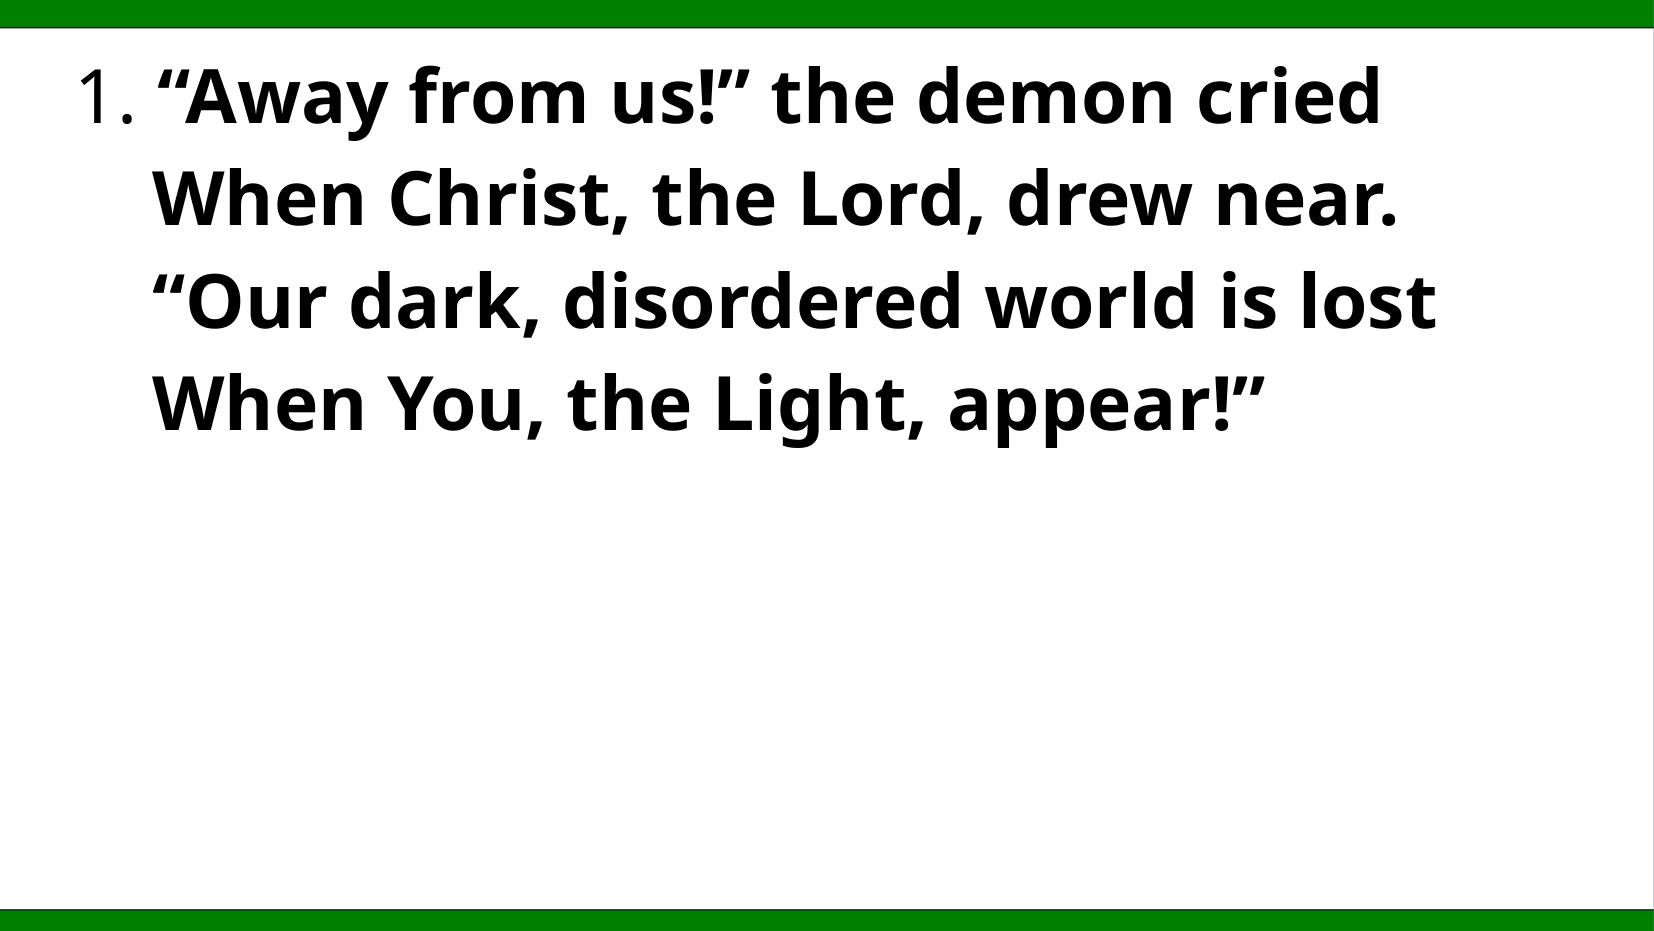

1. “Away from us!” the demon cried
 When Christ, the Lord, drew near.
 “Our dark, disordered world is lost
 When You, the Light, appear!”